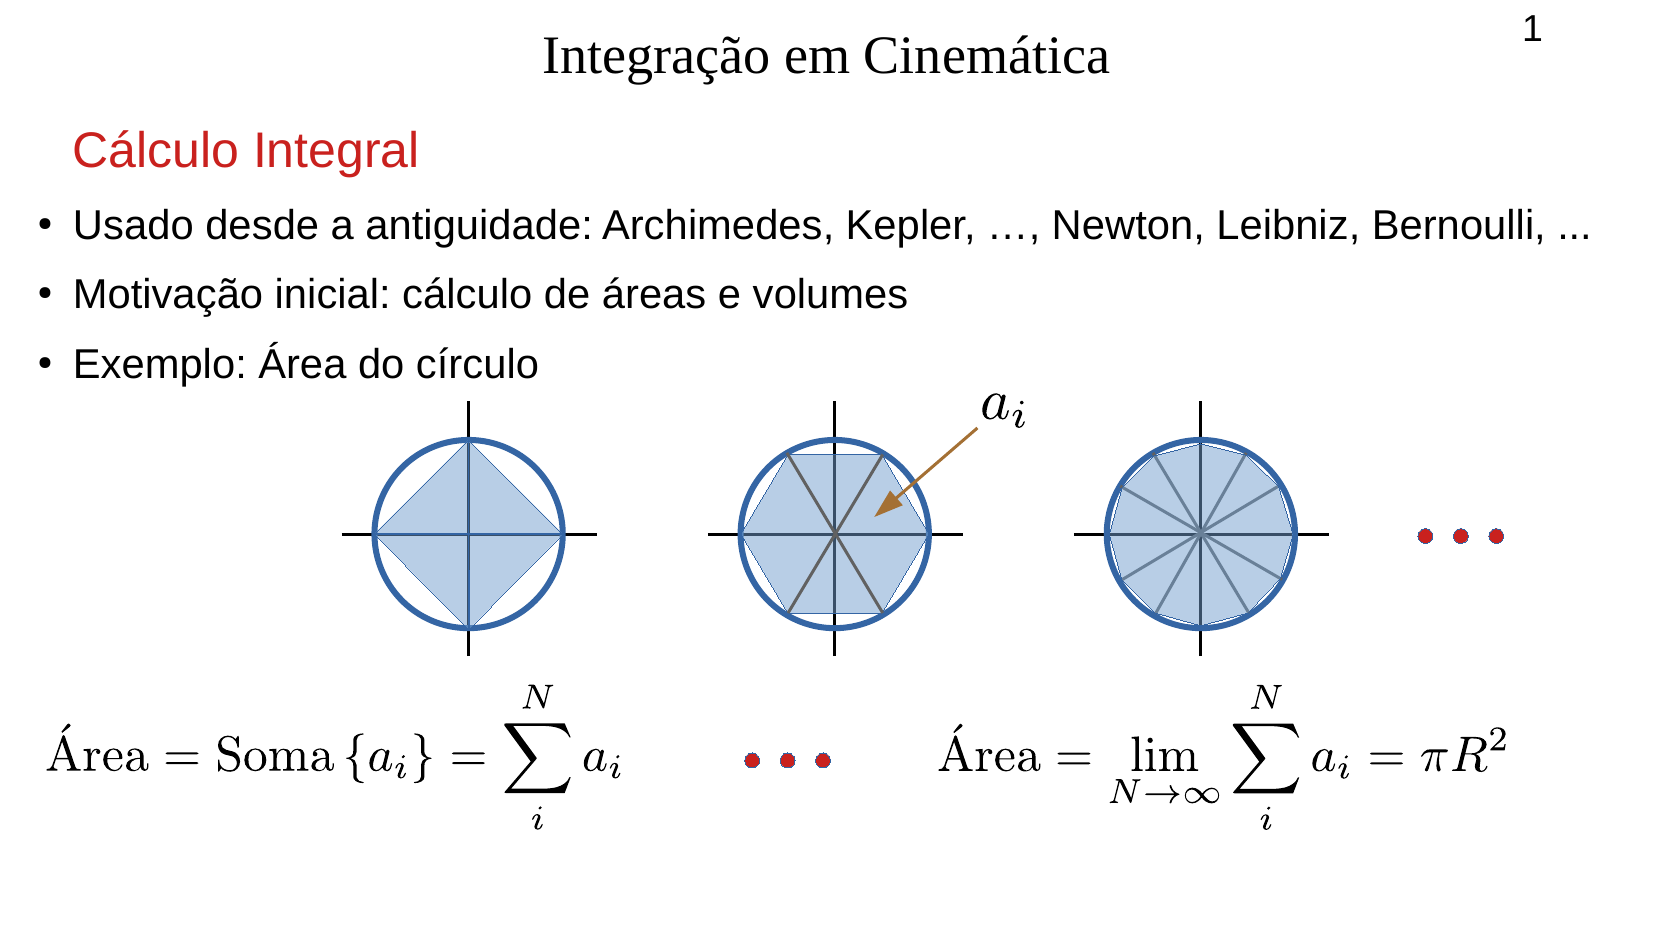

Integração em Cinemática
Cálculo Integral
Usado desde a antiguidade: Archimedes, Kepler, …, Newton, Leibniz, Bernoulli, ...
Motivação inicial: cálculo de áreas e volumes
Exemplo: Área do círculo